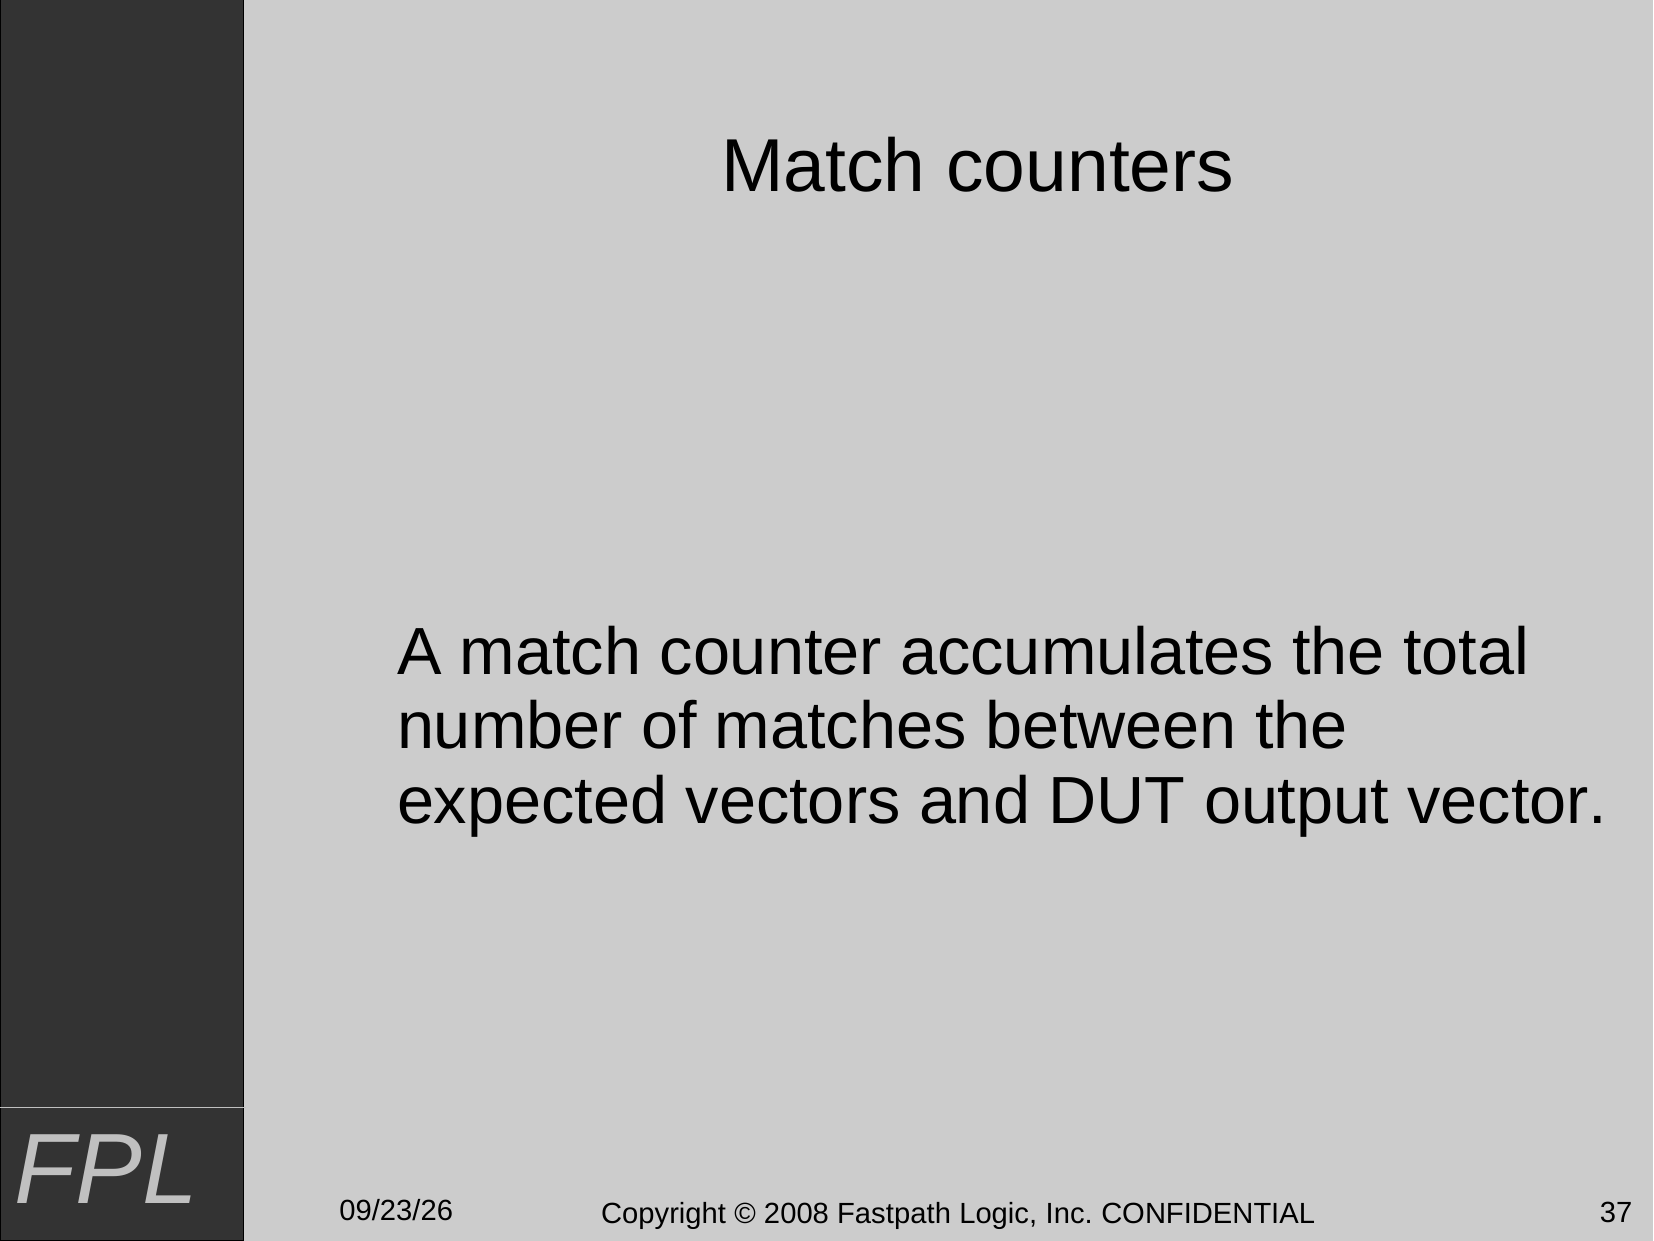

# Match counters
A match counter accumulates the total number of matches between the expected vectors and DUT output vector.
37
© 2008 FASTPATH LOGIC INC.